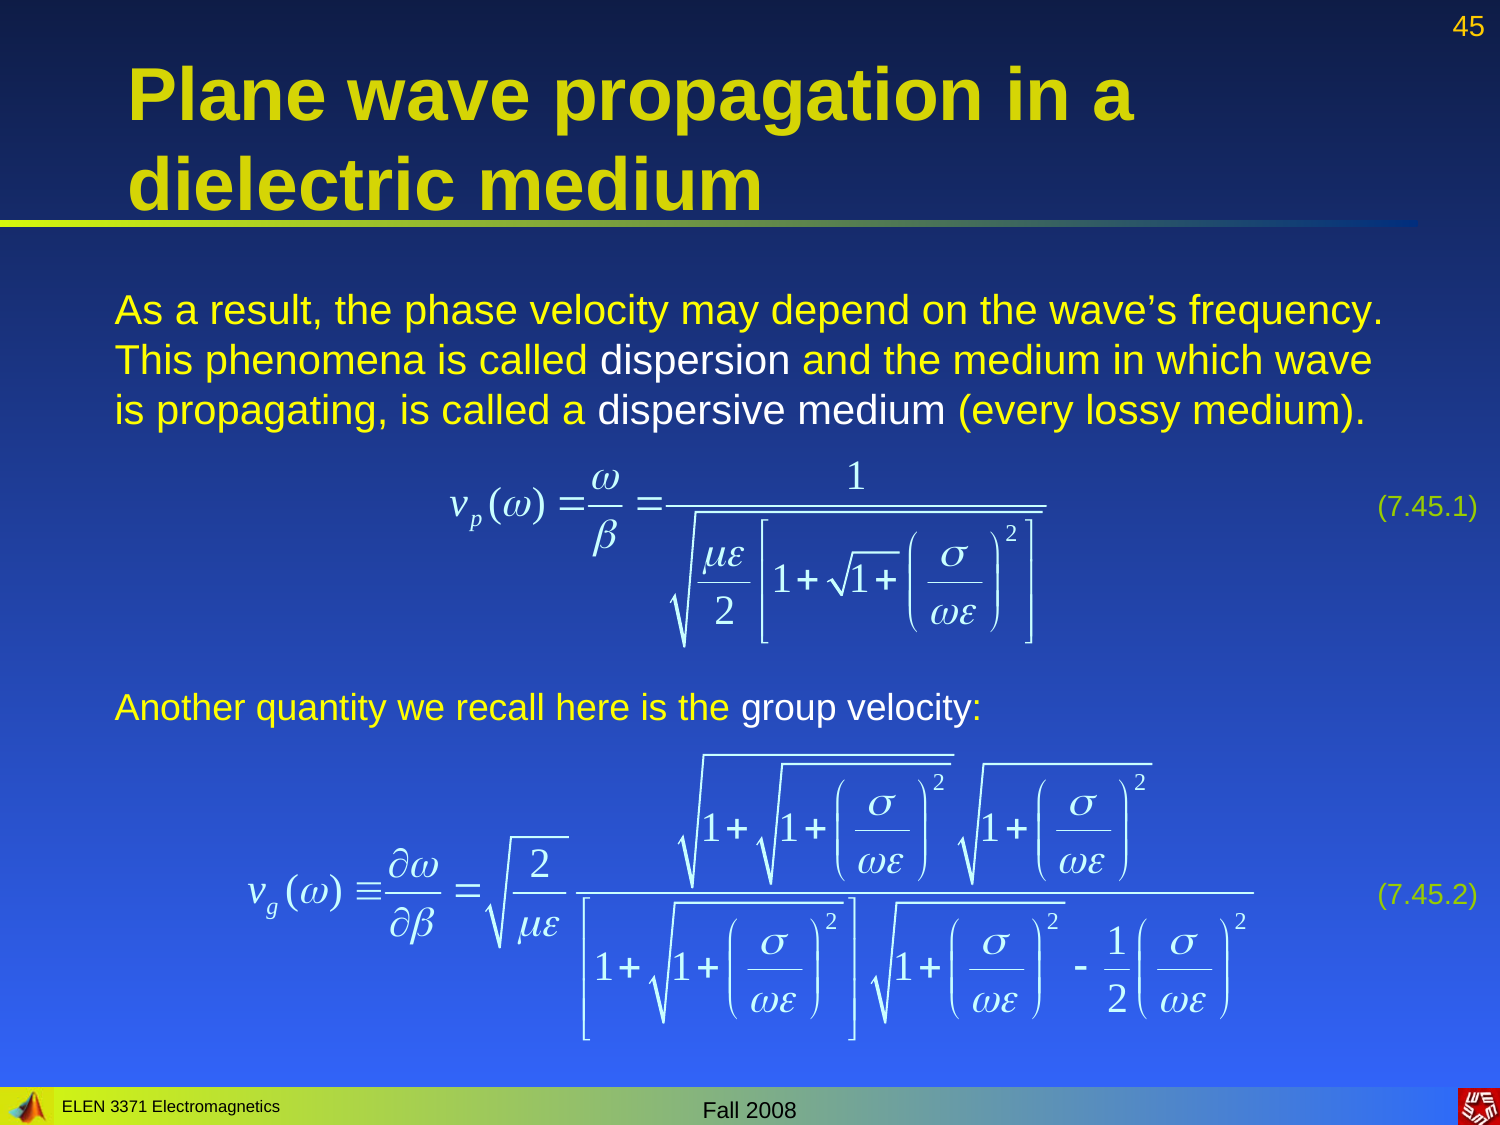

# Plane wave propagation in a dielectric medium
As a result, the phase velocity may depend on the wave’s frequency. This phenomena is called dispersion and the medium in which wave is propagating, is called a dispersive medium (every lossy medium).
(7.45.1)
Another quantity we recall here is the group velocity:
(7.45.2)